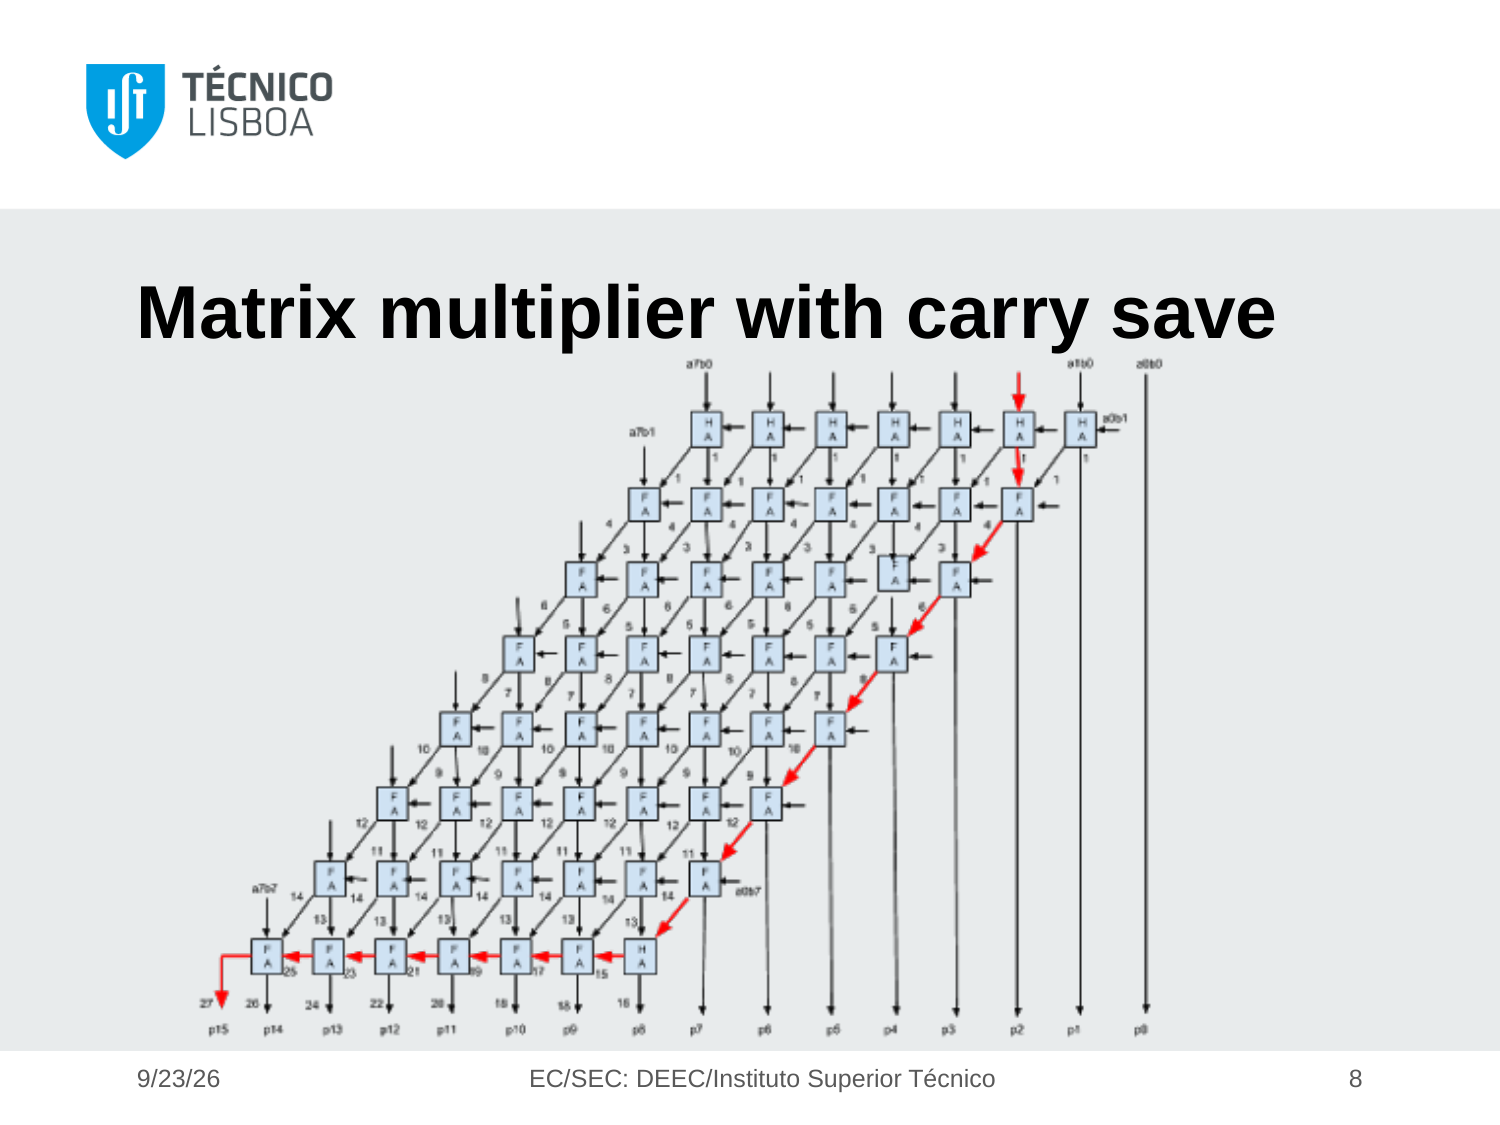

# Matrix multiplier with carry save
EC/SEC: DEEC/Instituto Superior Técnico